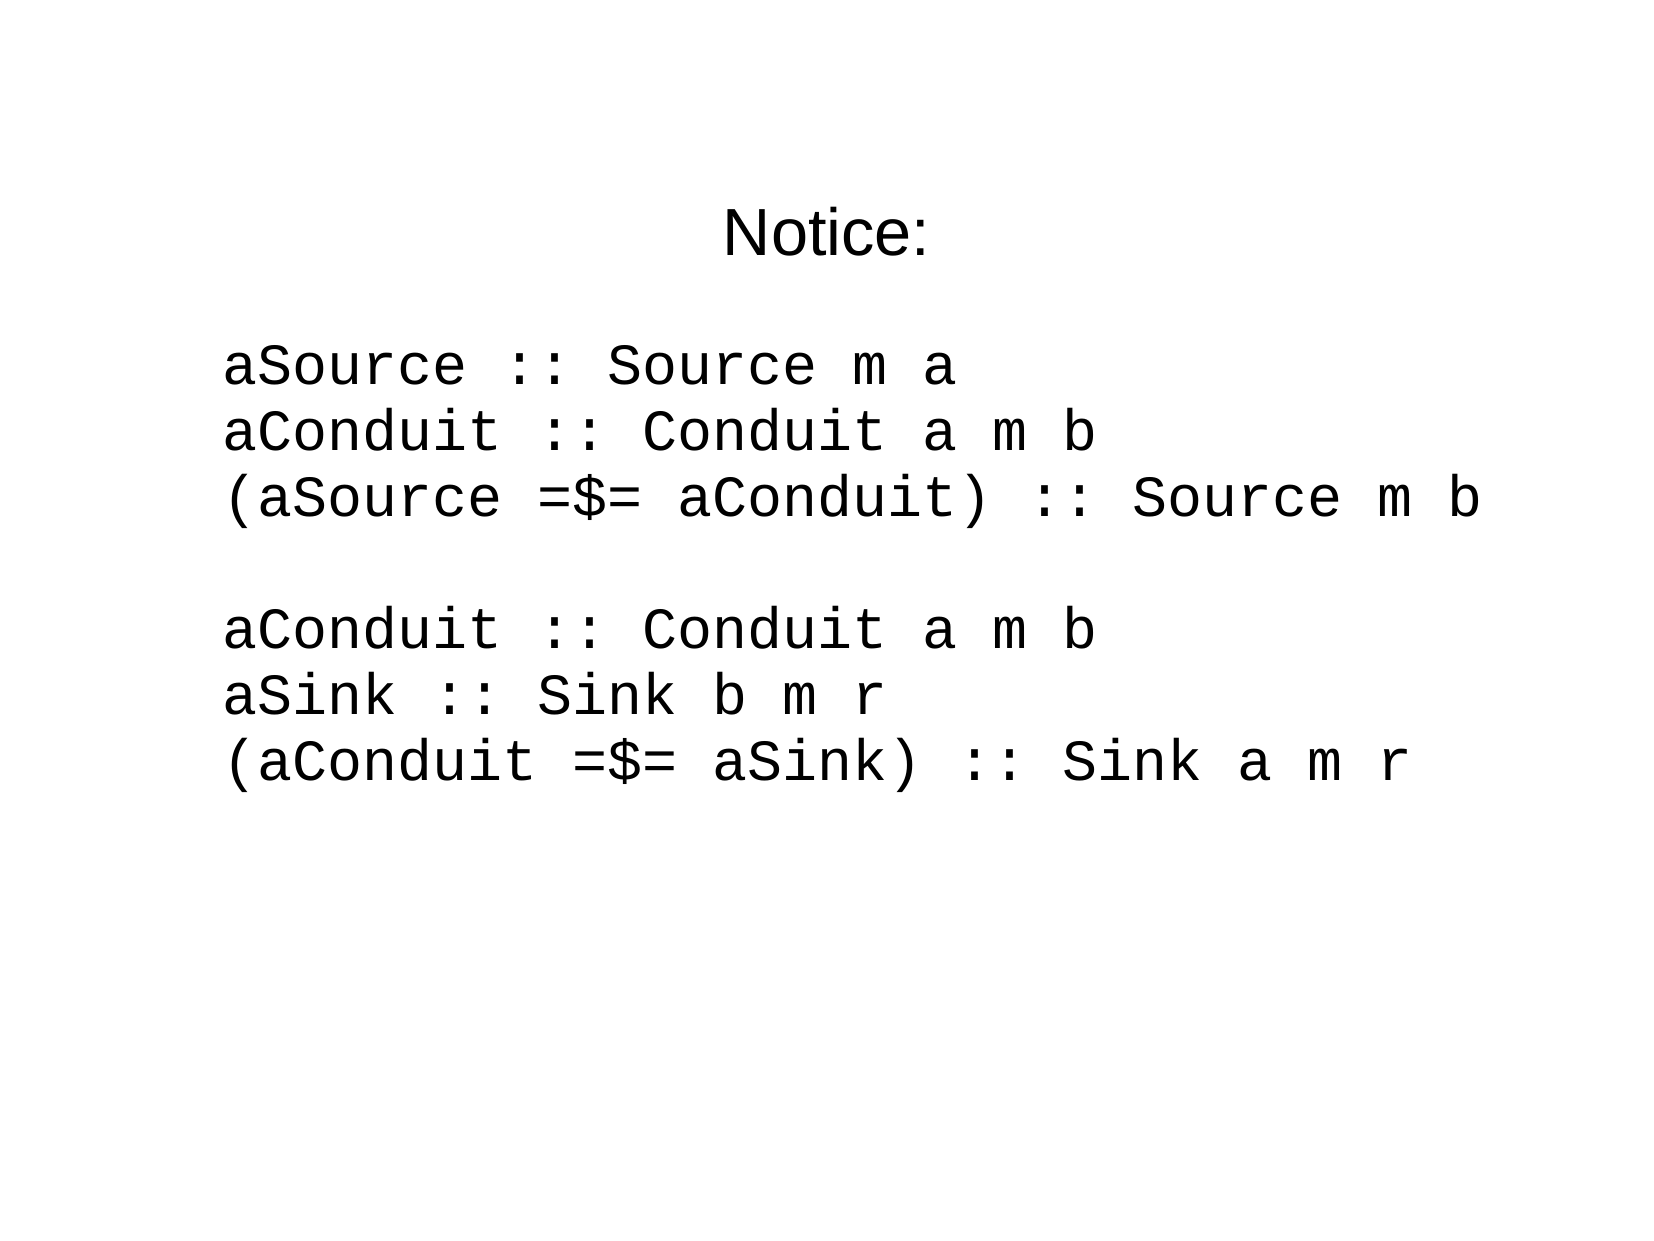

# Notice:
 aSource :: Source m a
 aConduit :: Conduit a m b
 (aSource =$= aConduit) :: Source m b
 aConduit :: Conduit a m b
 aSink :: Sink b m r
 (aConduit =$= aSink) :: Sink a m r